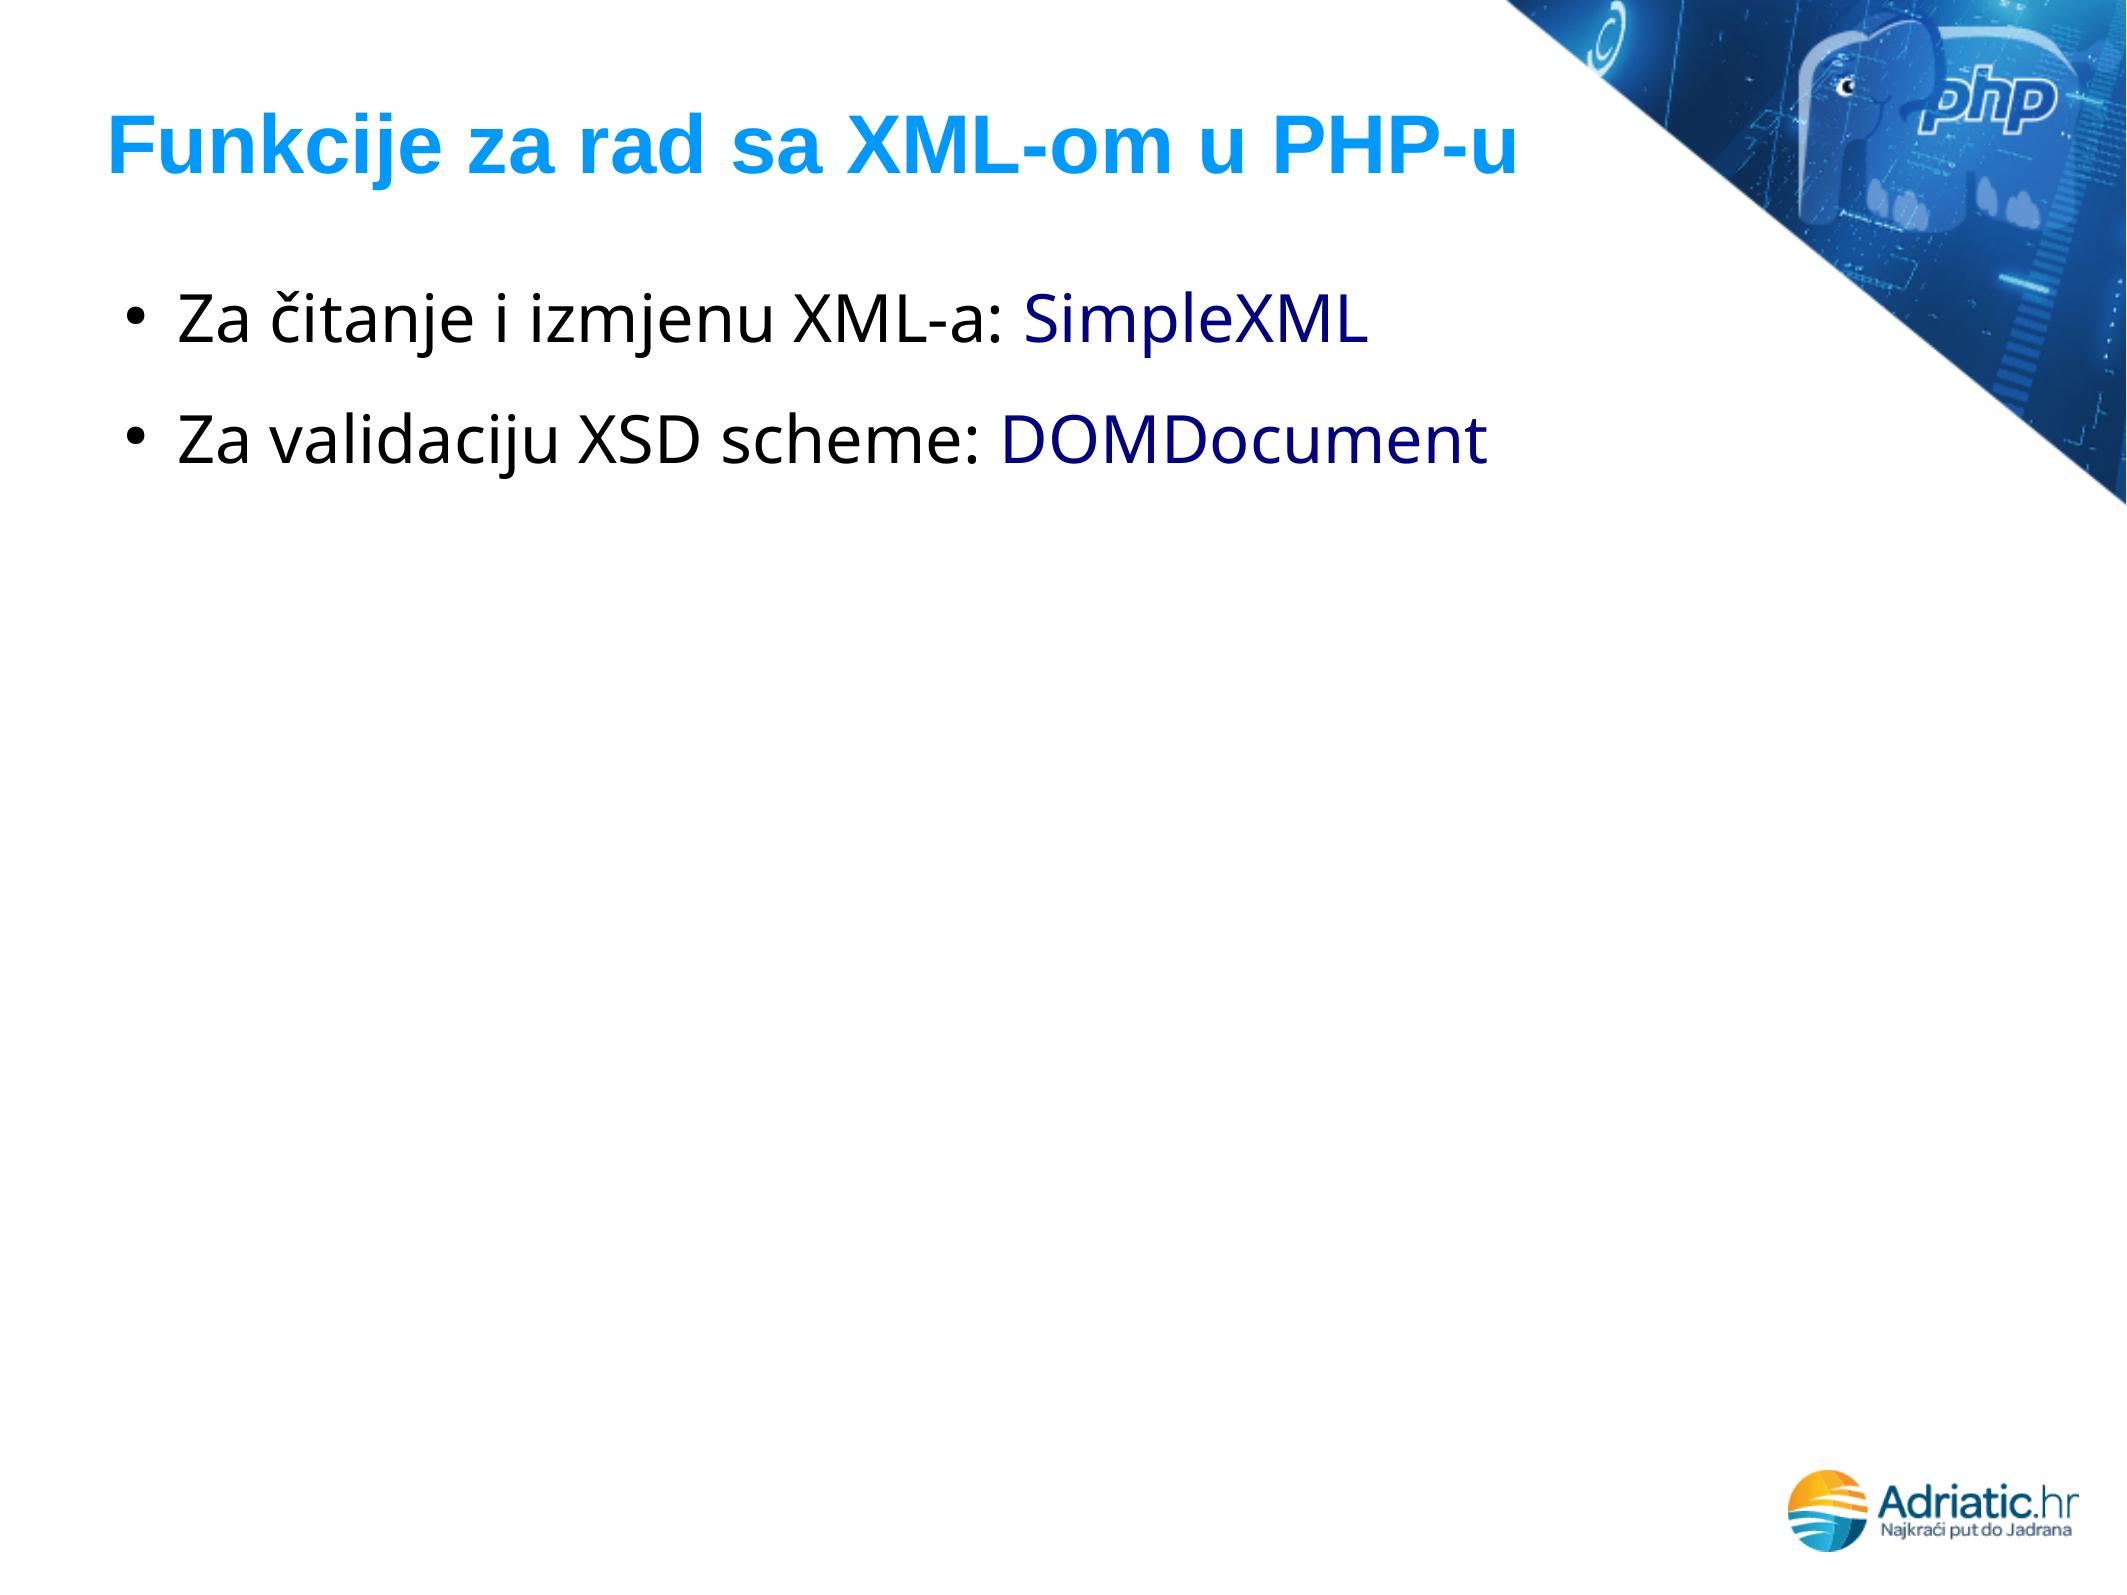

# Funkcije za rad sa XML-om u PHP-u
Za čitanje i izmjenu XML-a: SimpleXML
Za validaciju XSD scheme: DOMDocument